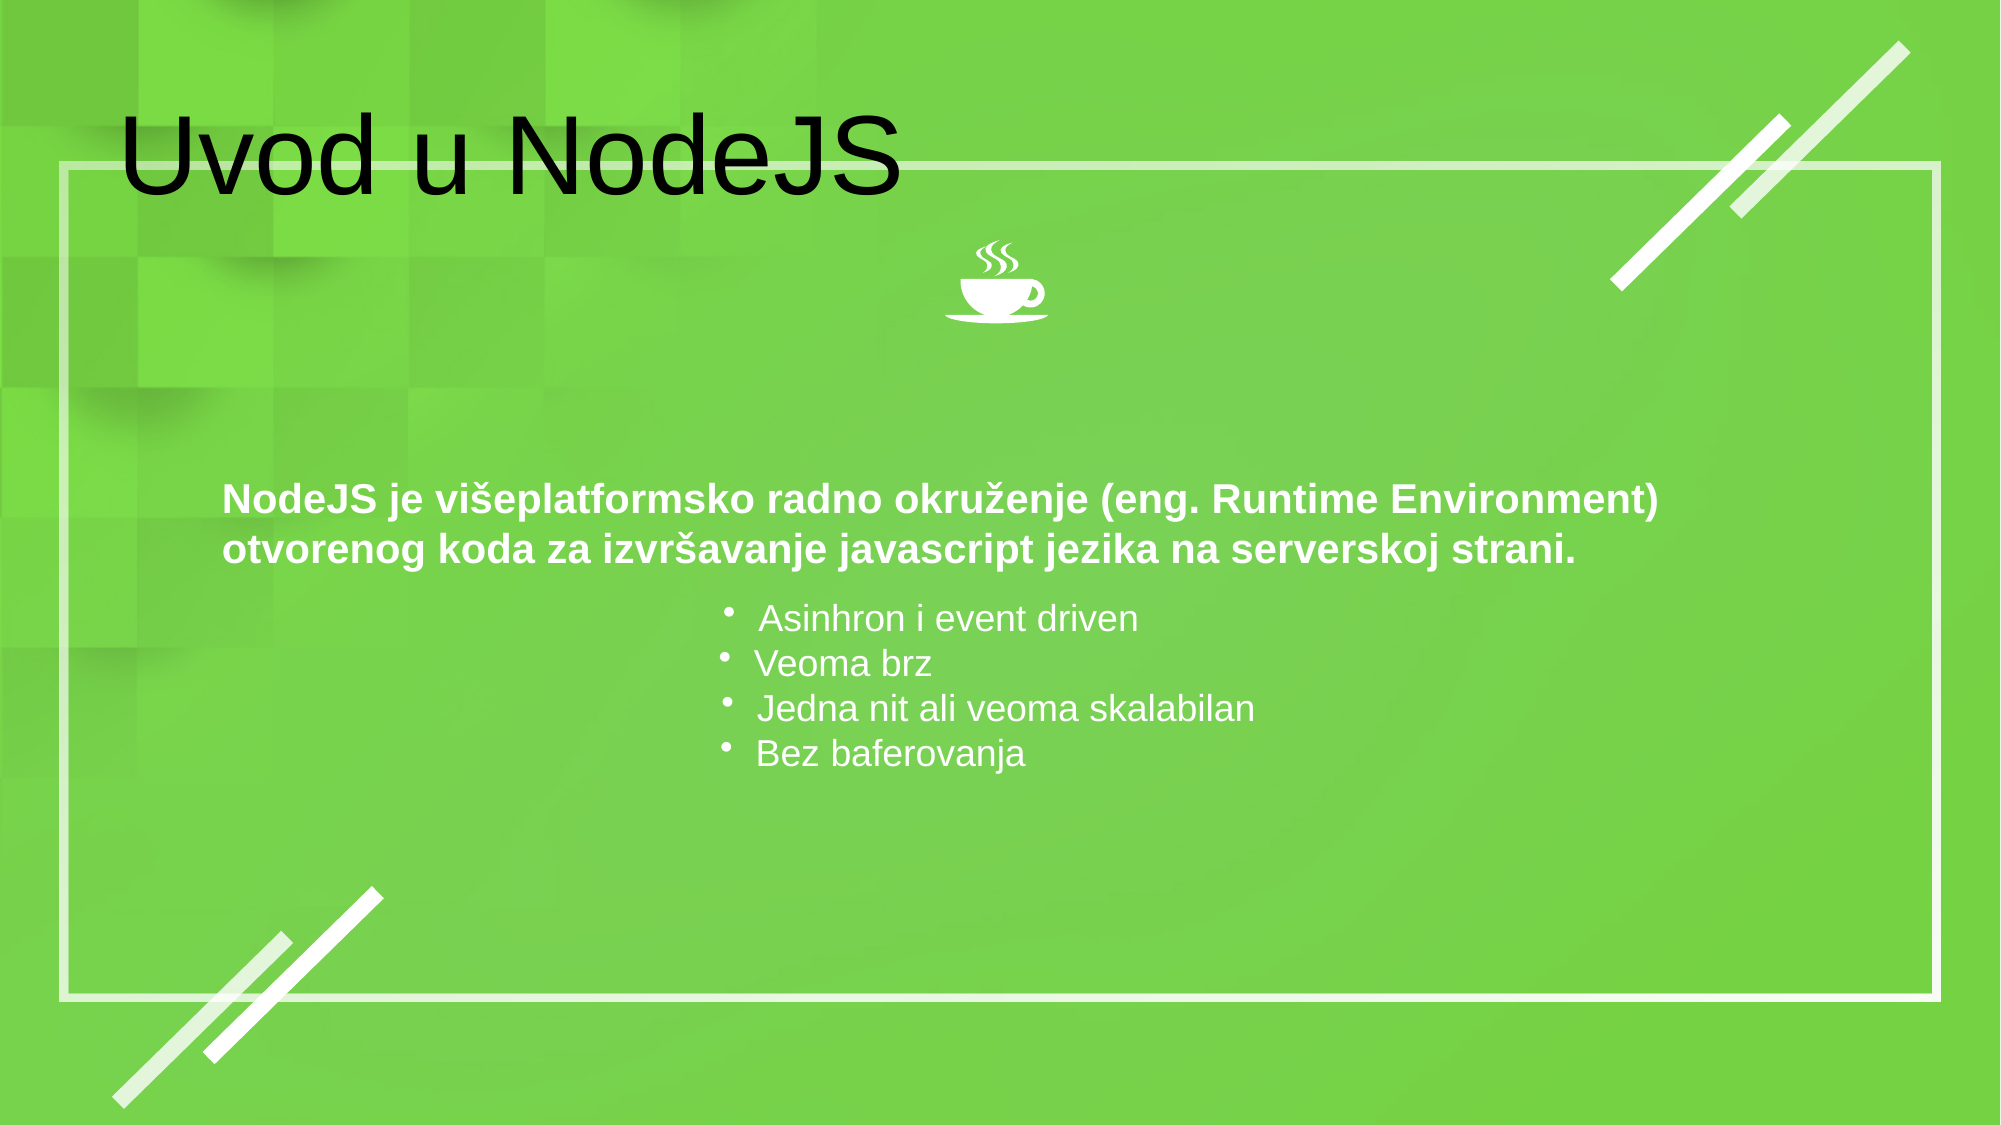

Uvod u NodeJS
NodeJS je višeplatformsko radno okruženje (eng. Runtime Environment) otvorenog koda za izvršavanje javascript jezika na serverskoj strani.
Asinhron i event driven
Veoma brz
Jedna nit ali veoma skalabilan
Bez baferovanja